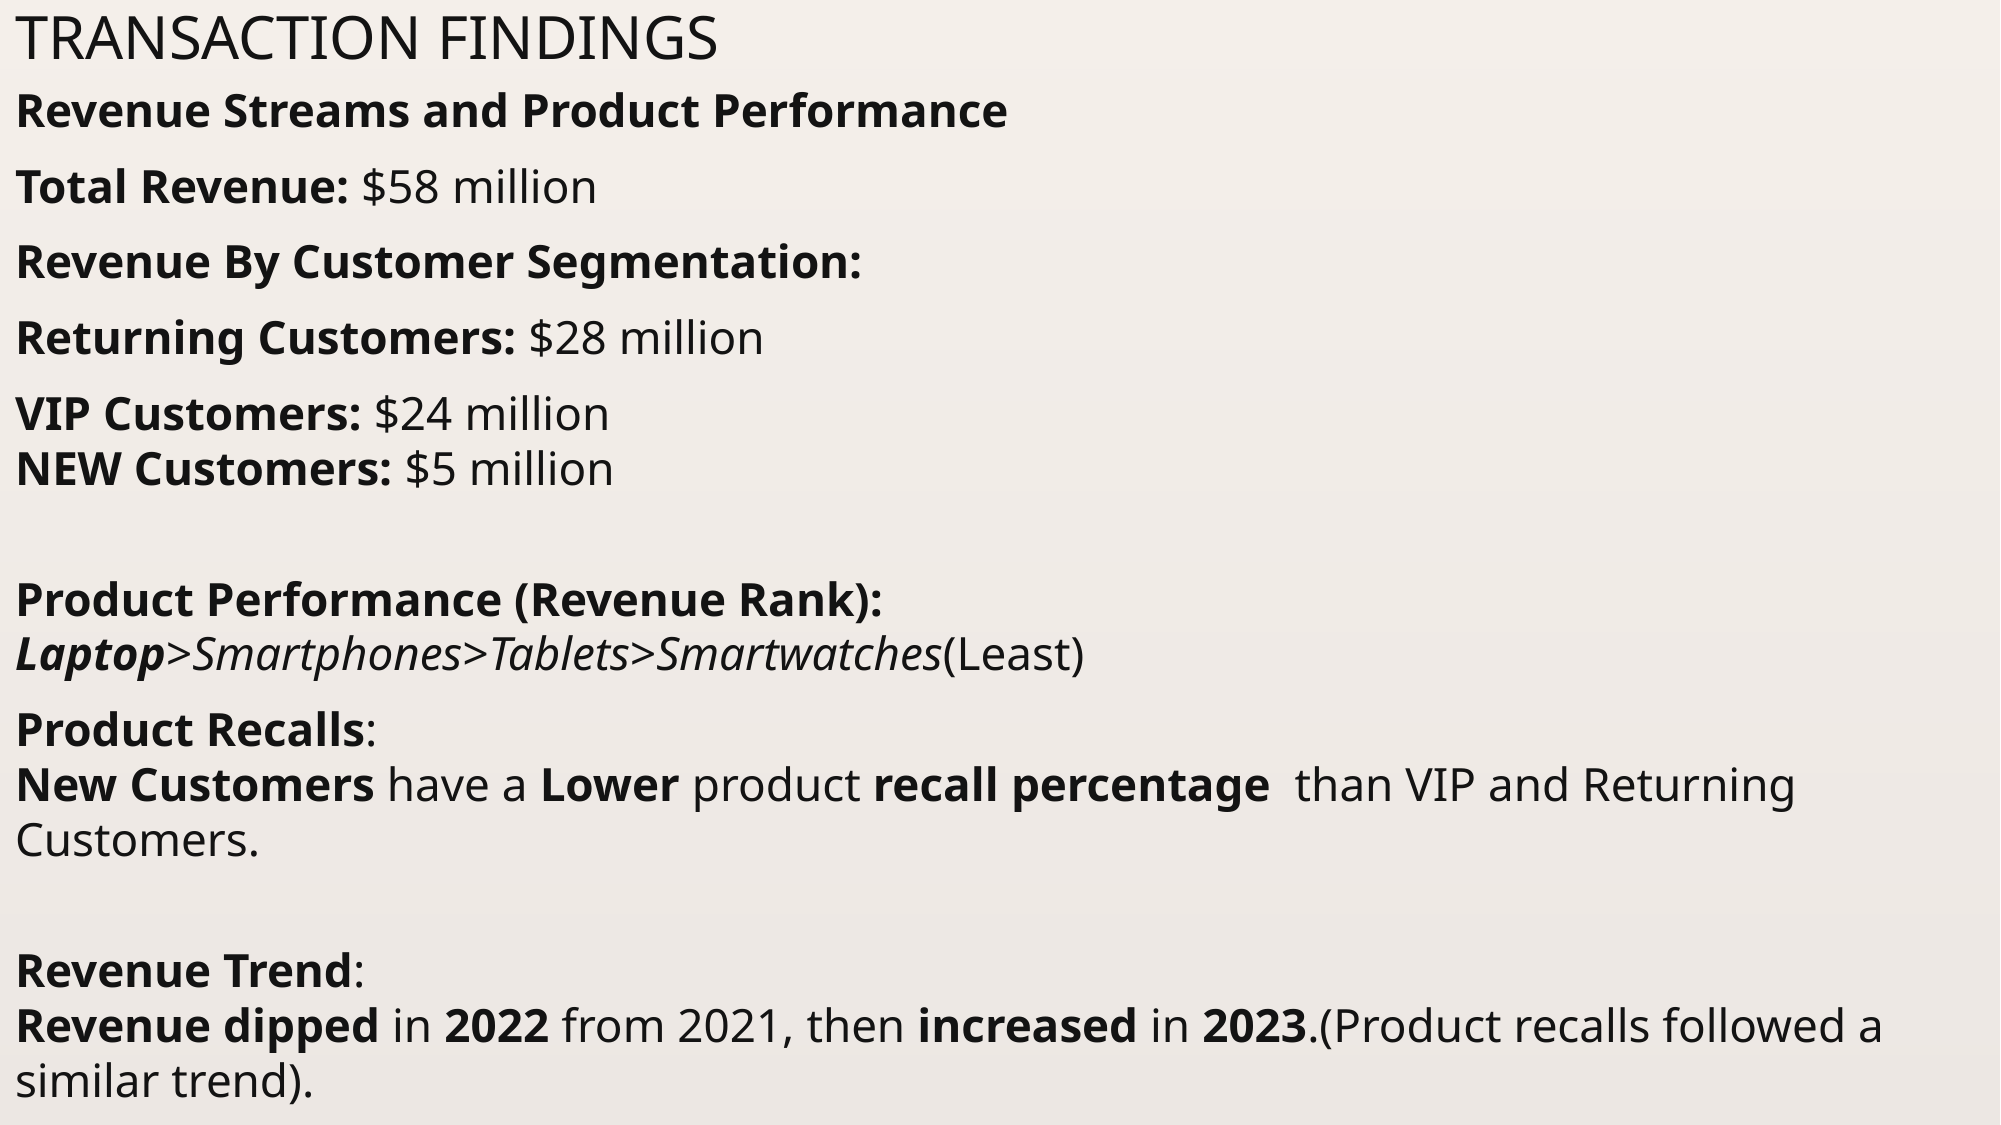

# Transaction findings
Revenue Streams and Product Performance
Total Revenue: $58 million
Revenue By Customer Segmentation:
Returning Customers: $28 million
VIP Customers: $24 million
NEW Customers: $5 million
Product Performance (Revenue Rank):
Laptop>Smartphones>Tablets>Smartwatches(Least)
Product Recalls:
New Customers have a Lower product recall percentage than VIP and Returning Customers.
Revenue Trend:
Revenue dipped in 2022 from 2021, then increased in 2023.(Product recalls followed a similar trend).